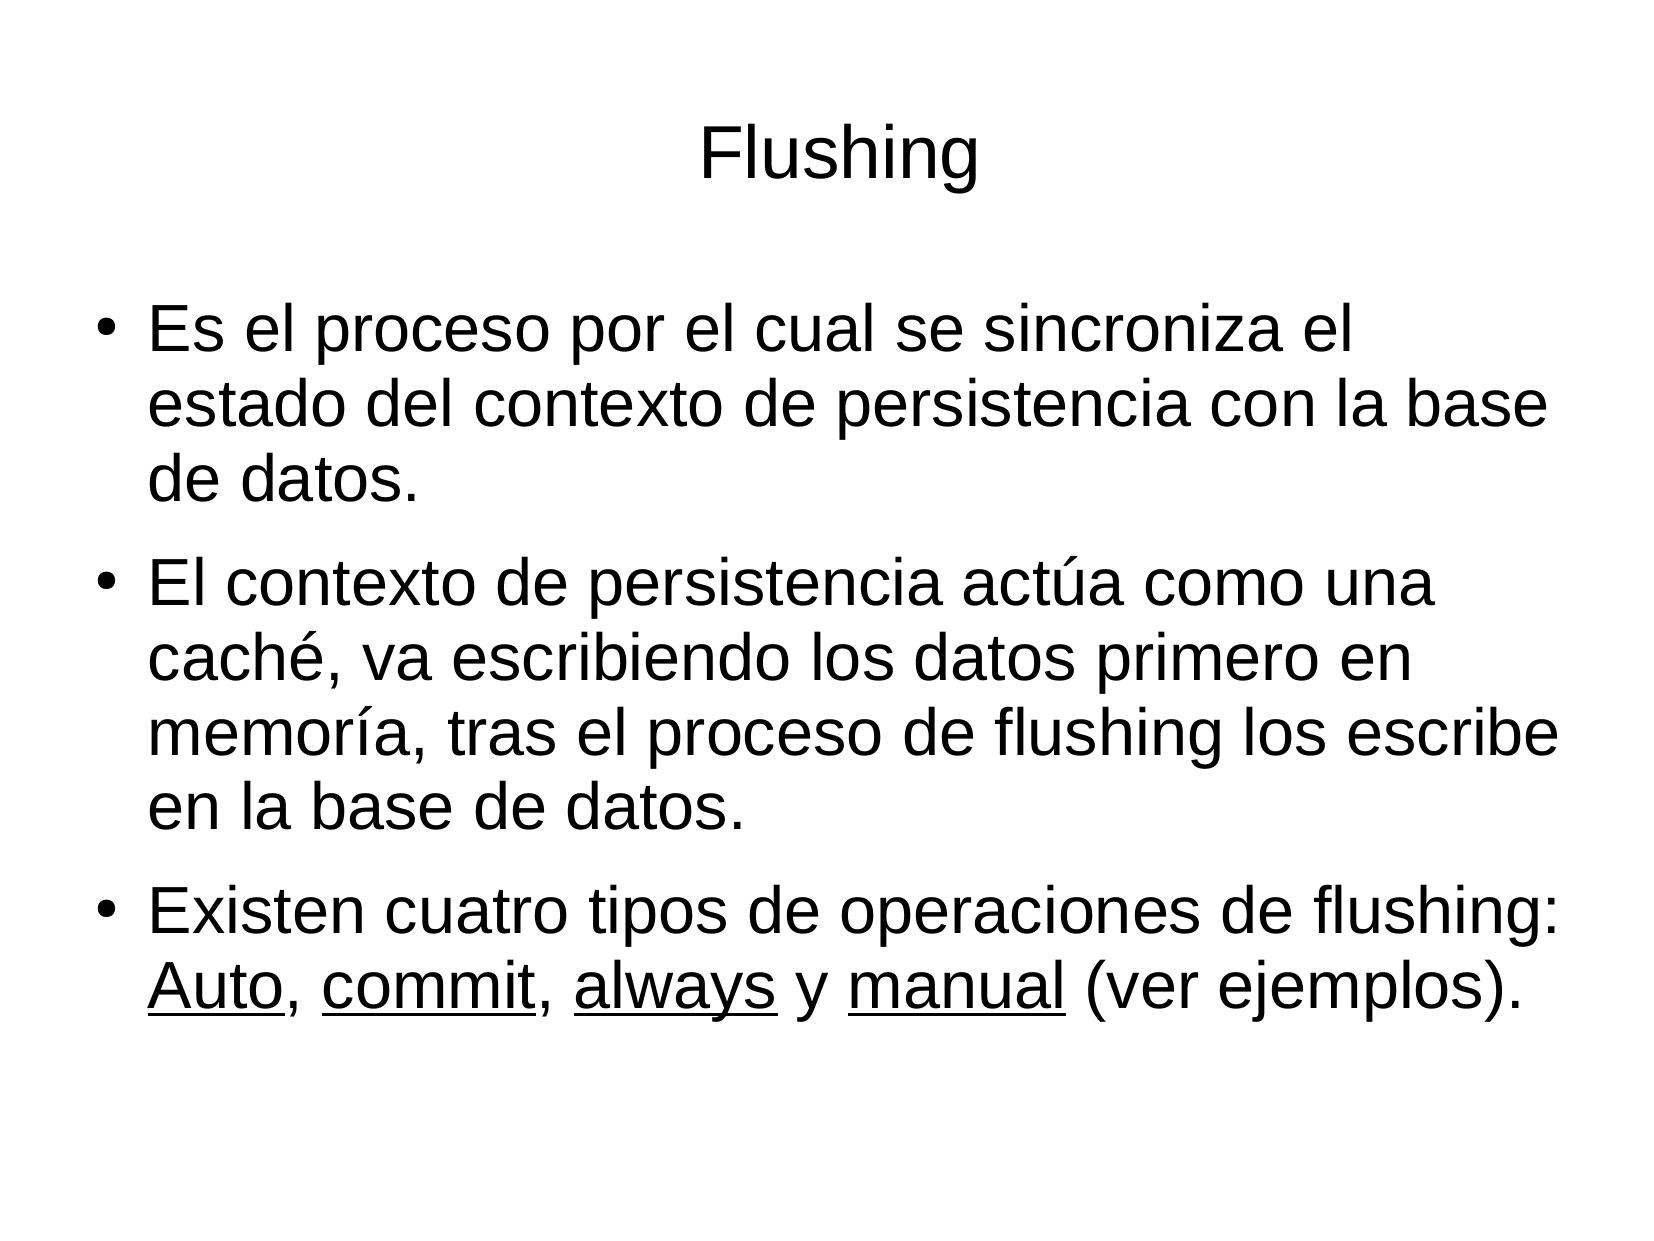

# Flushing
Es el proceso por el cual se sincroniza el estado del contexto de persistencia con la base de datos.
El contexto de persistencia actúa como una caché, va escribiendo los datos primero en memoría, tras el proceso de flushing los escribe en la base de datos.
Existen cuatro tipos de operaciones de flushing: Auto, commit, always y manual (ver ejemplos).